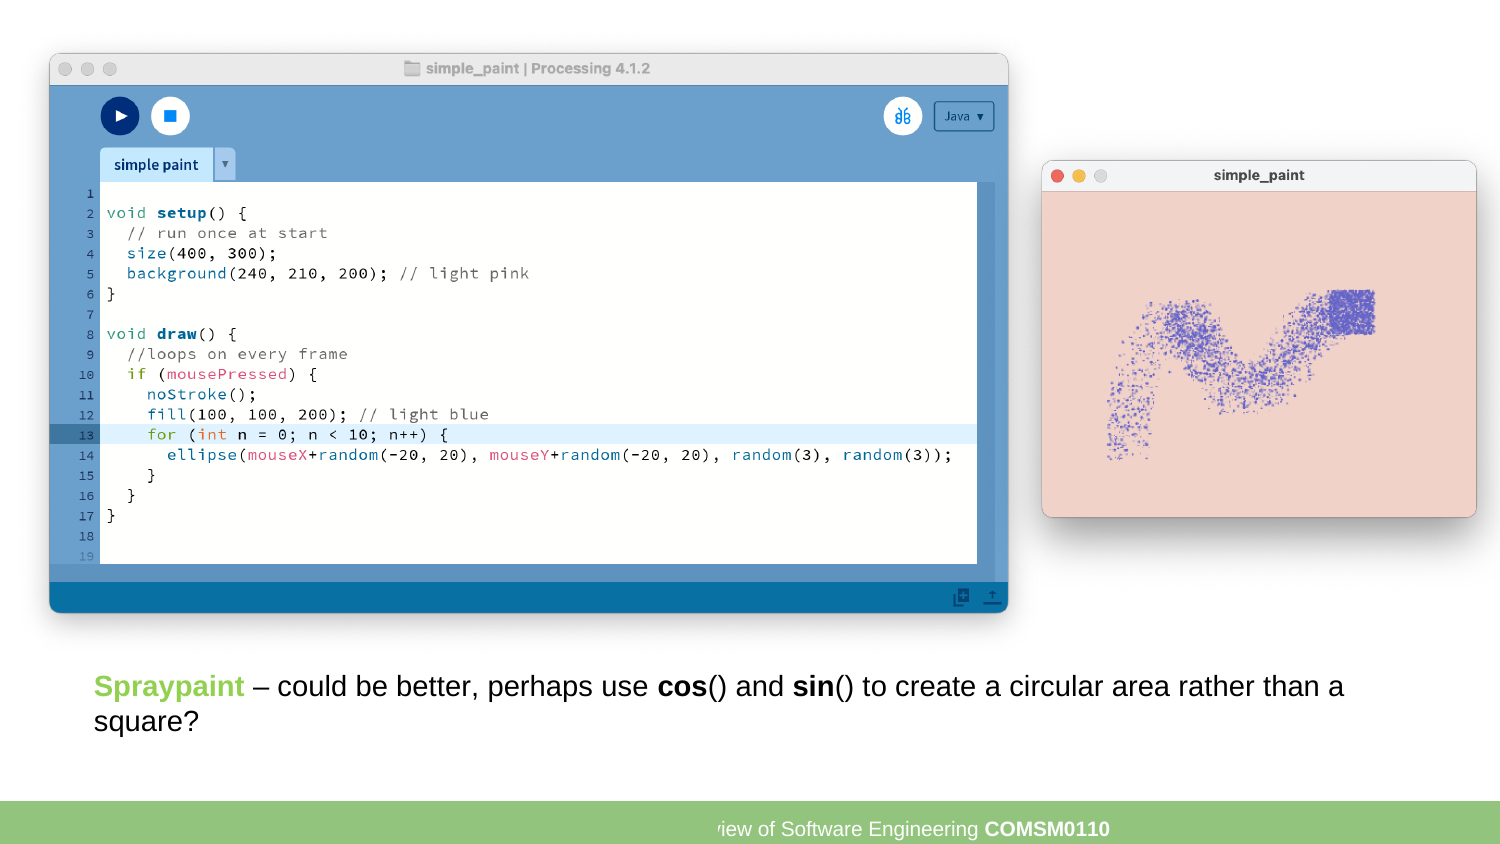

Spraypaint – could be better, perhaps use cos() and sin() to create a circular area rather than a square?